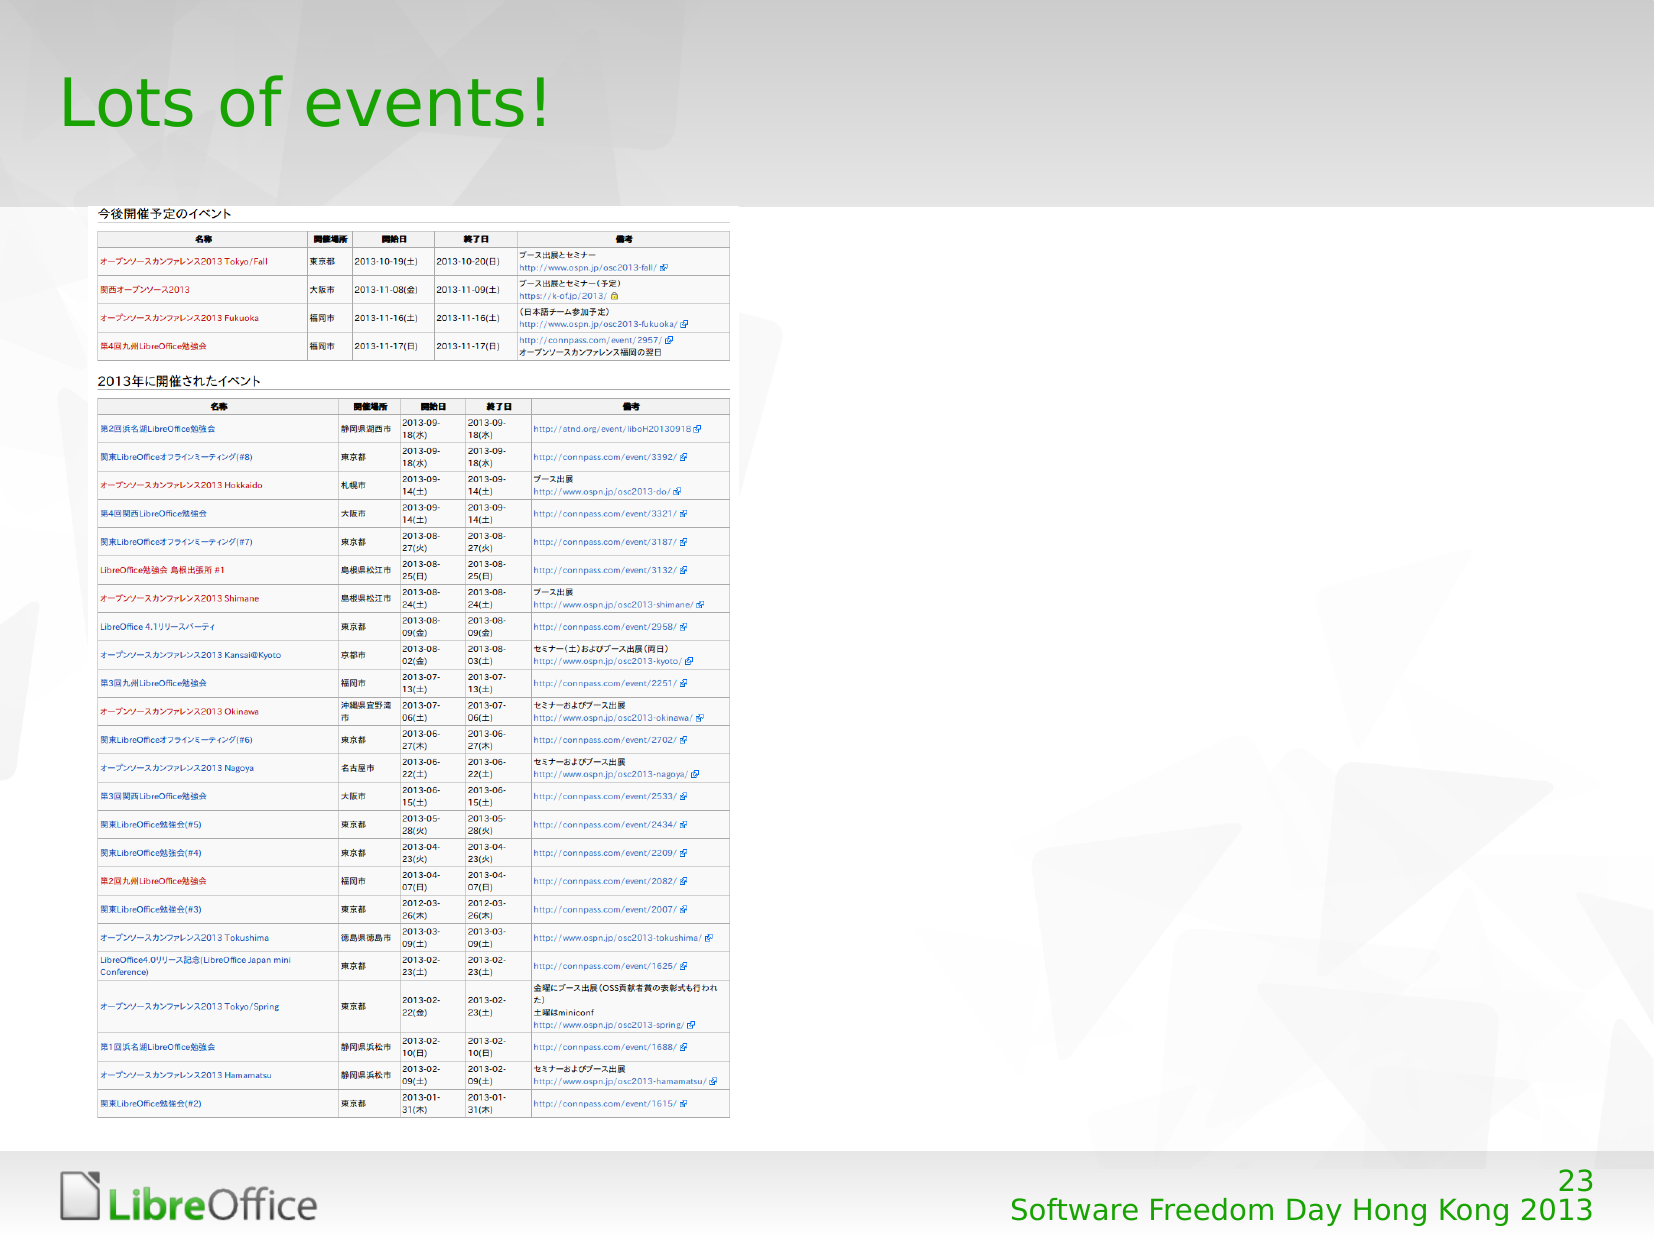

# Lots of events!
23
Software Freedom Day Hong Kong 2013